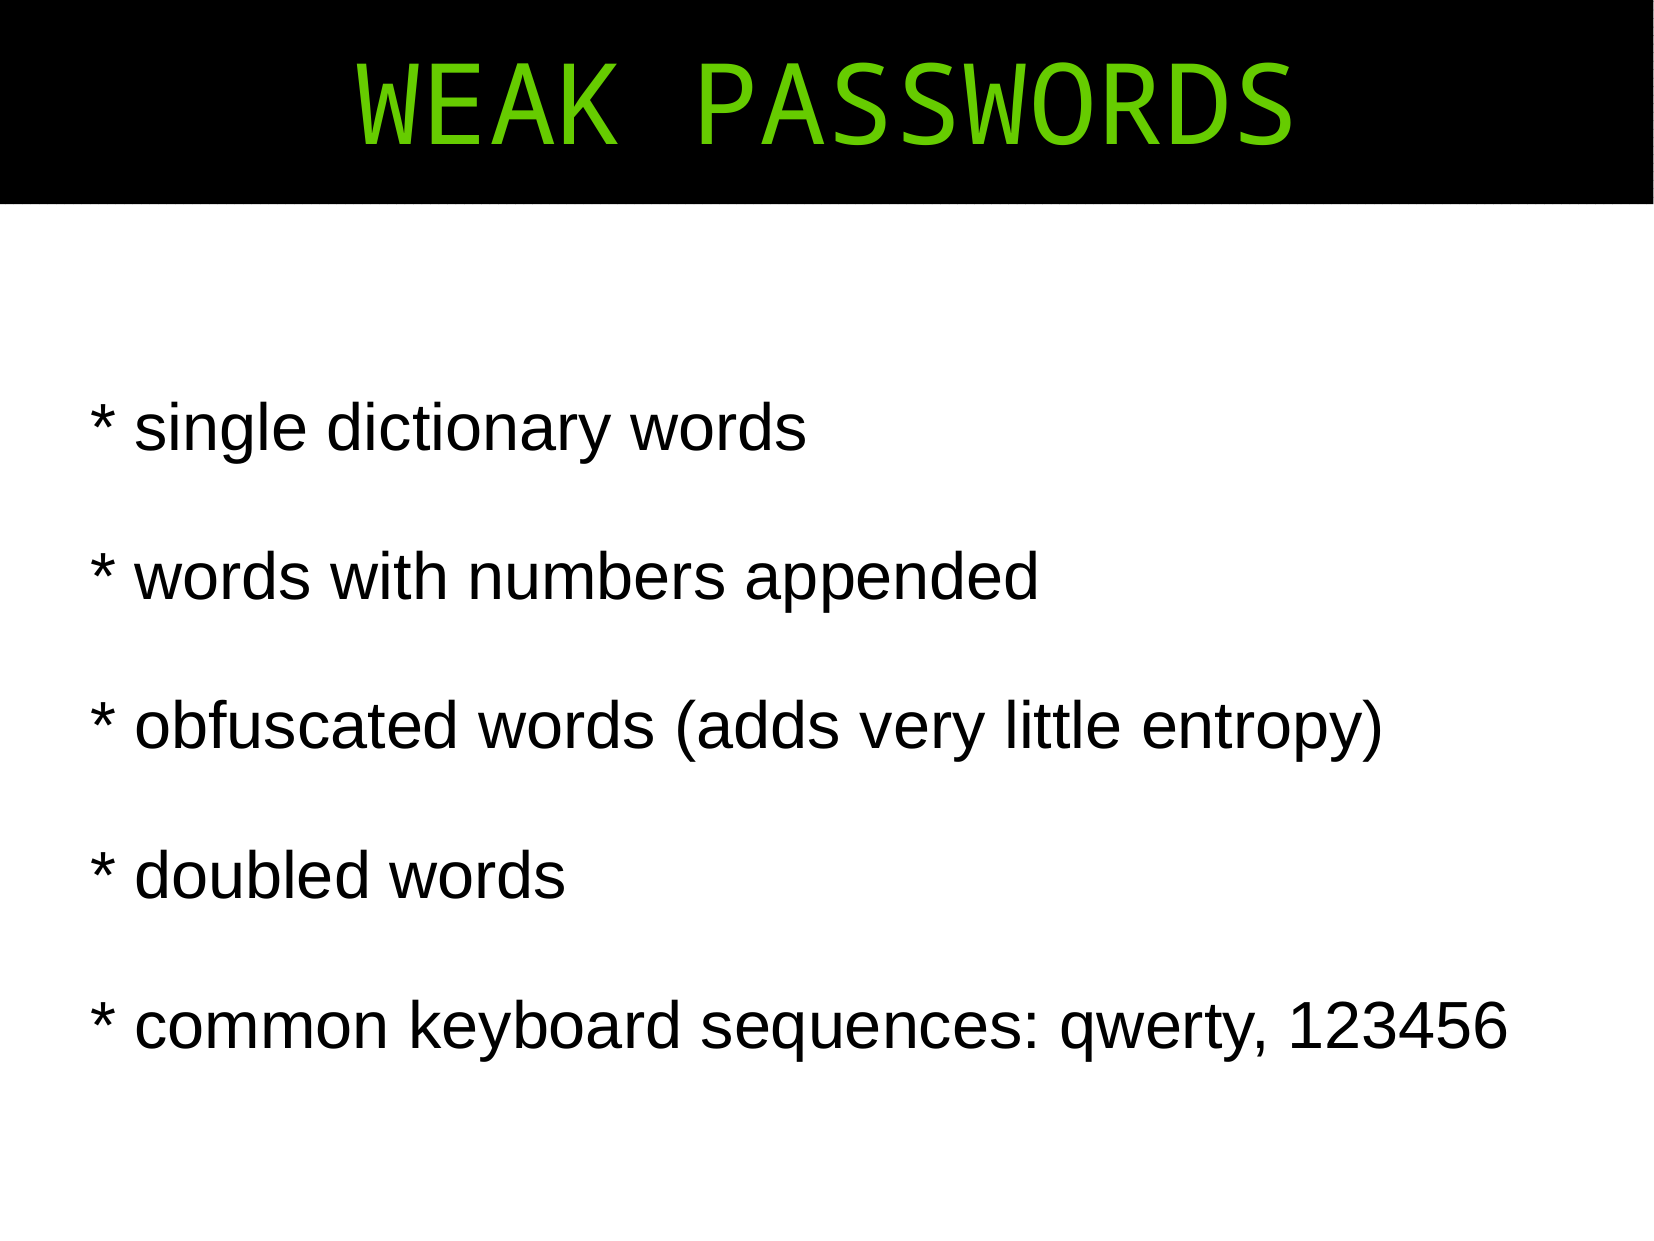

# WEAK PASSWORDS
* single dictionary words
* words with numbers appended
* obfuscated words (adds very little entropy)
* doubled words
* common keyboard sequences: qwerty, 123456